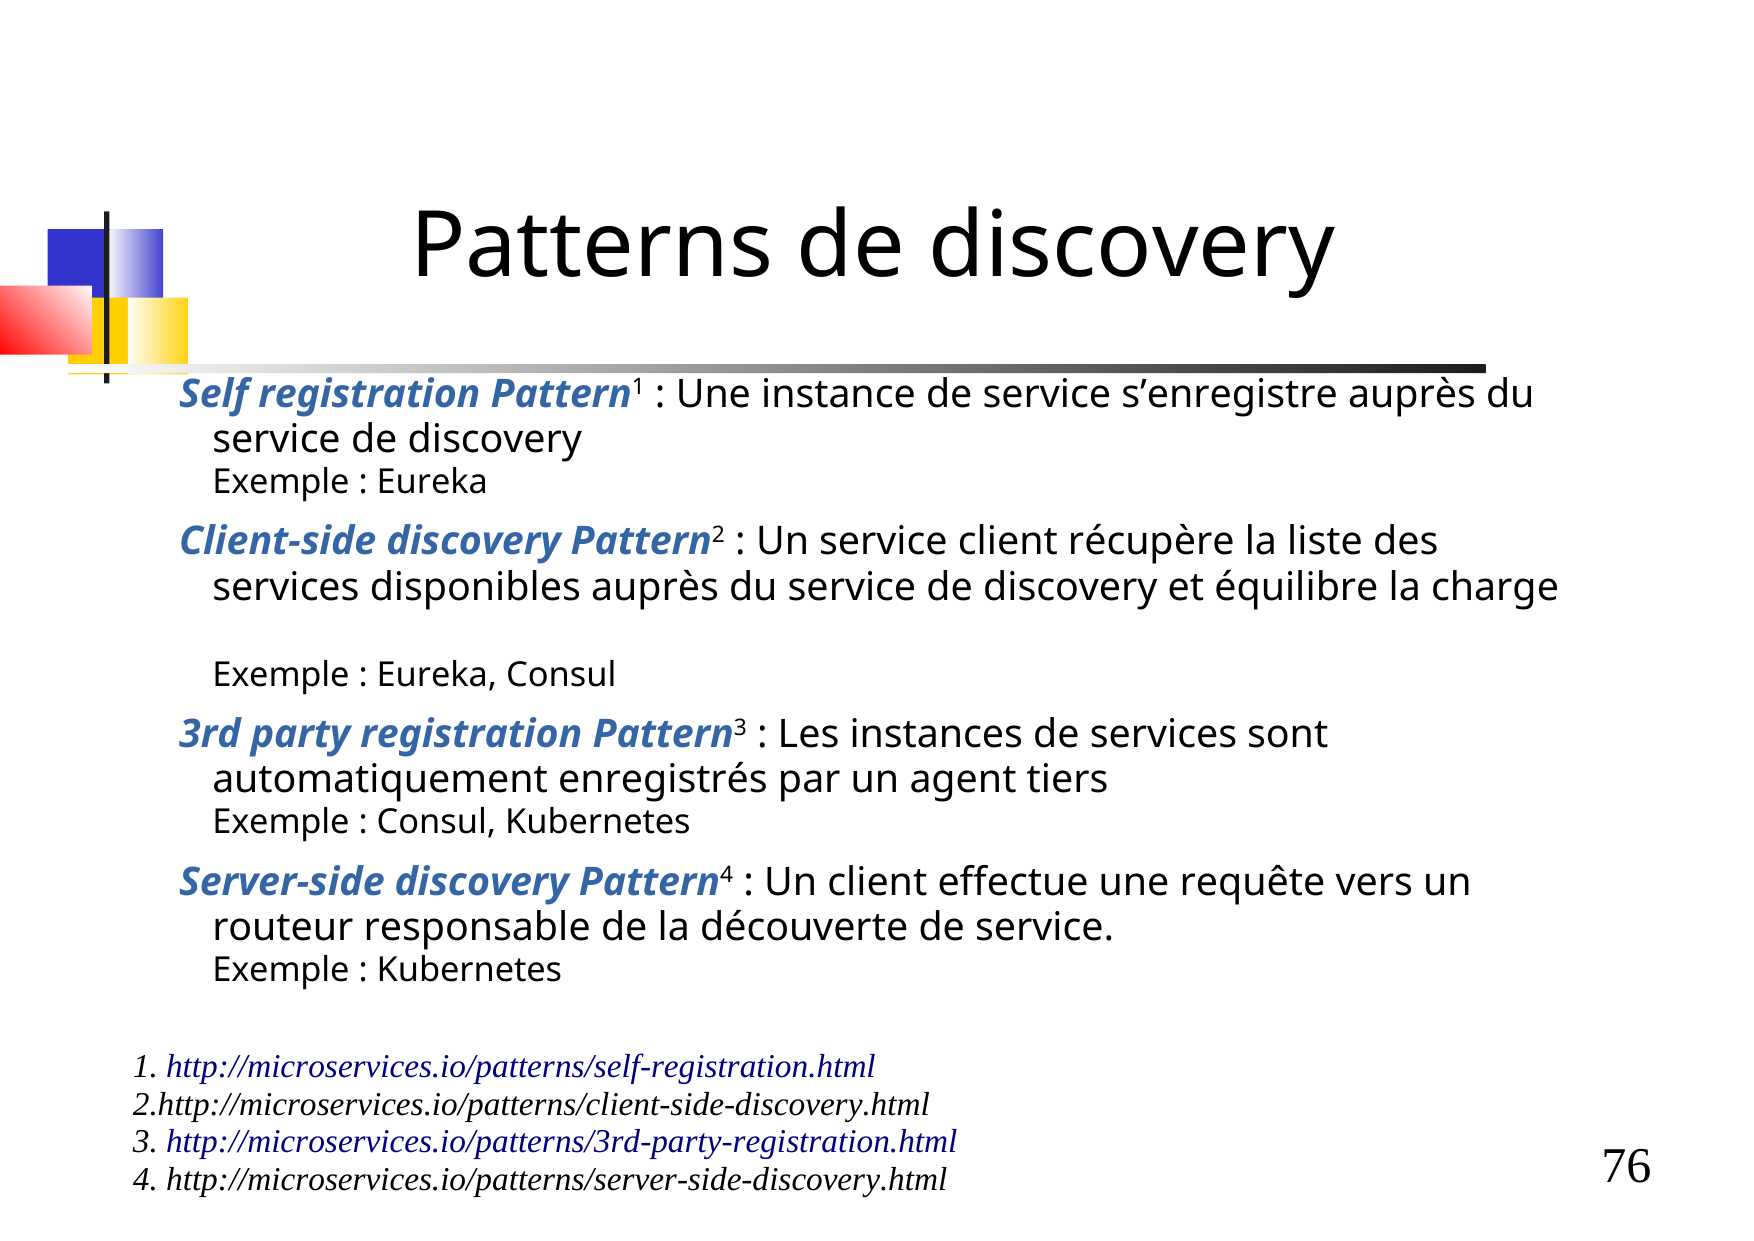

# Patterns de discovery
Self registration Pattern1 : Une instance de service s’enregistre auprès du service de discovery
Exemple : Eureka
Client-side discovery Pattern2 : Un service client récupère la liste des services disponibles auprès du service de discovery et équilibre la charge
Exemple : Eureka, Consul
3rd party registration Pattern3 : Les instances de services sont automatiquement enregistrés par un agent tiers
Exemple : Consul, Kubernetes
Server-side discovery Pattern4 : Un client effectue une requête vers un routeur responsable de la découverte de service.
Exemple : Kubernetes
1. http://microservices.io/patterns/self-registration.html
2.http://microservices.io/patterns/client-side-discovery.html
3. http://microservices.io/patterns/3rd-party-registration.html
4. http://microservices.io/patterns/server-side-discovery.html